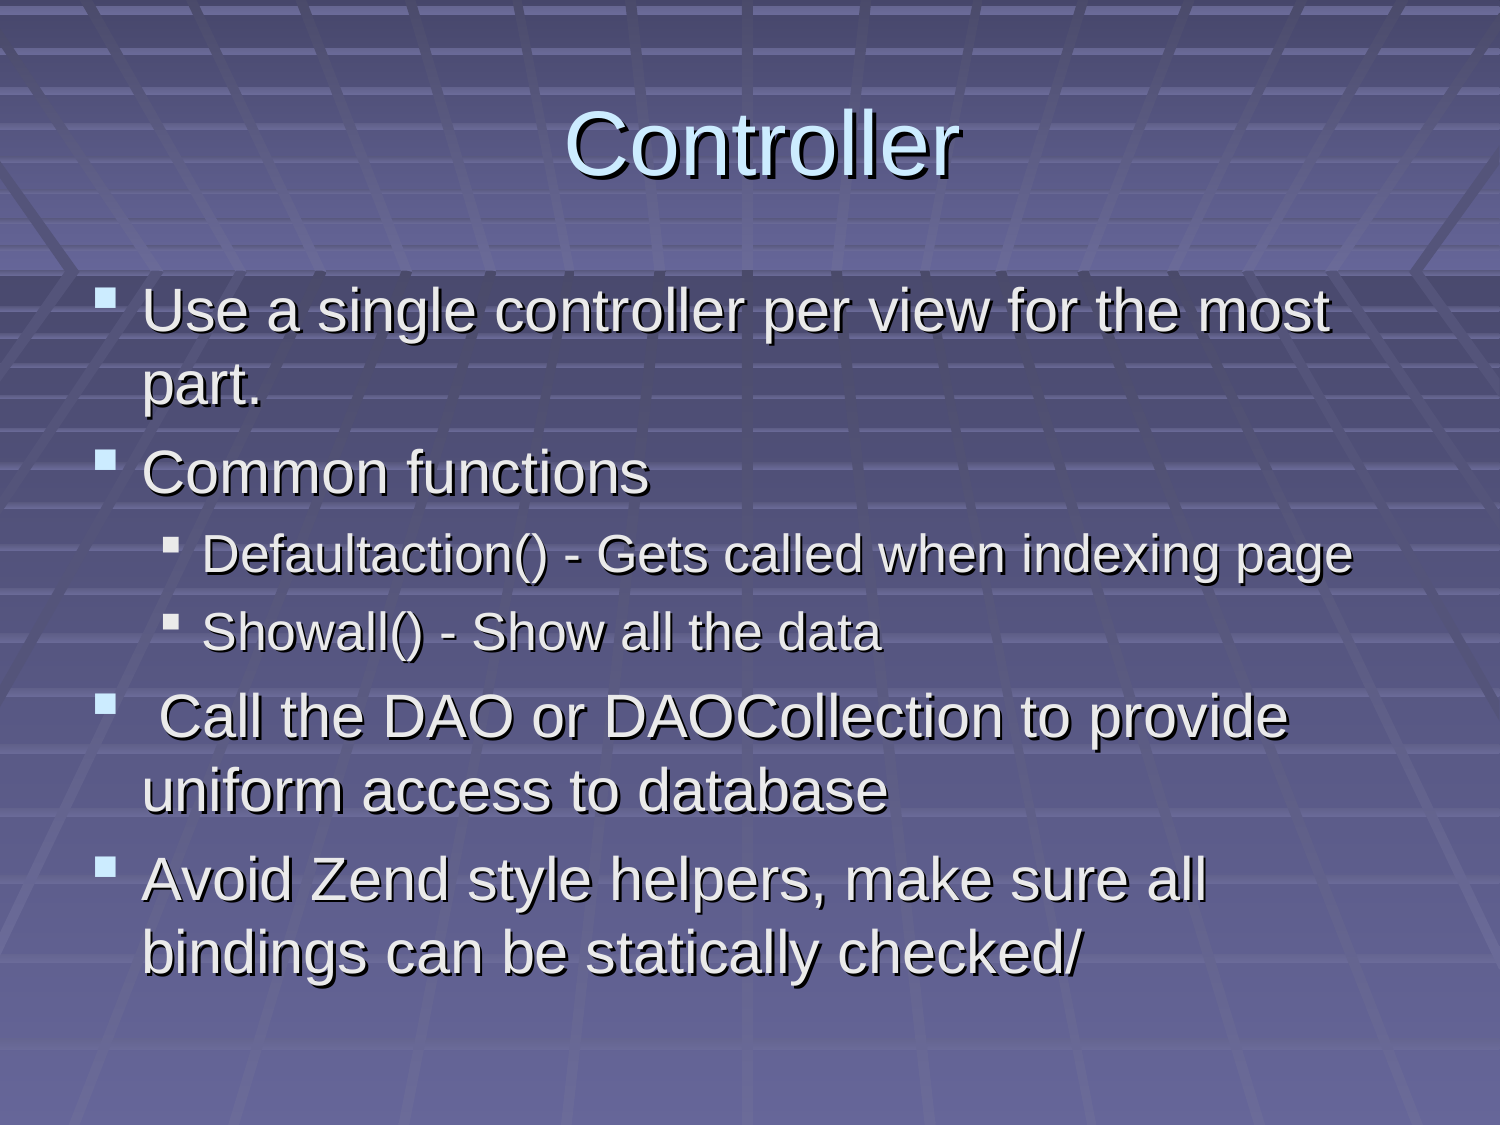

# Controller
Use a single controller per view for the most part.
Common functions
Defaultaction() - Gets called when indexing page
Showall() - Show all the data
 Call the DAO or DAOCollection to provide uniform access to database
Avoid Zend style helpers, make sure all bindings can be statically checked/